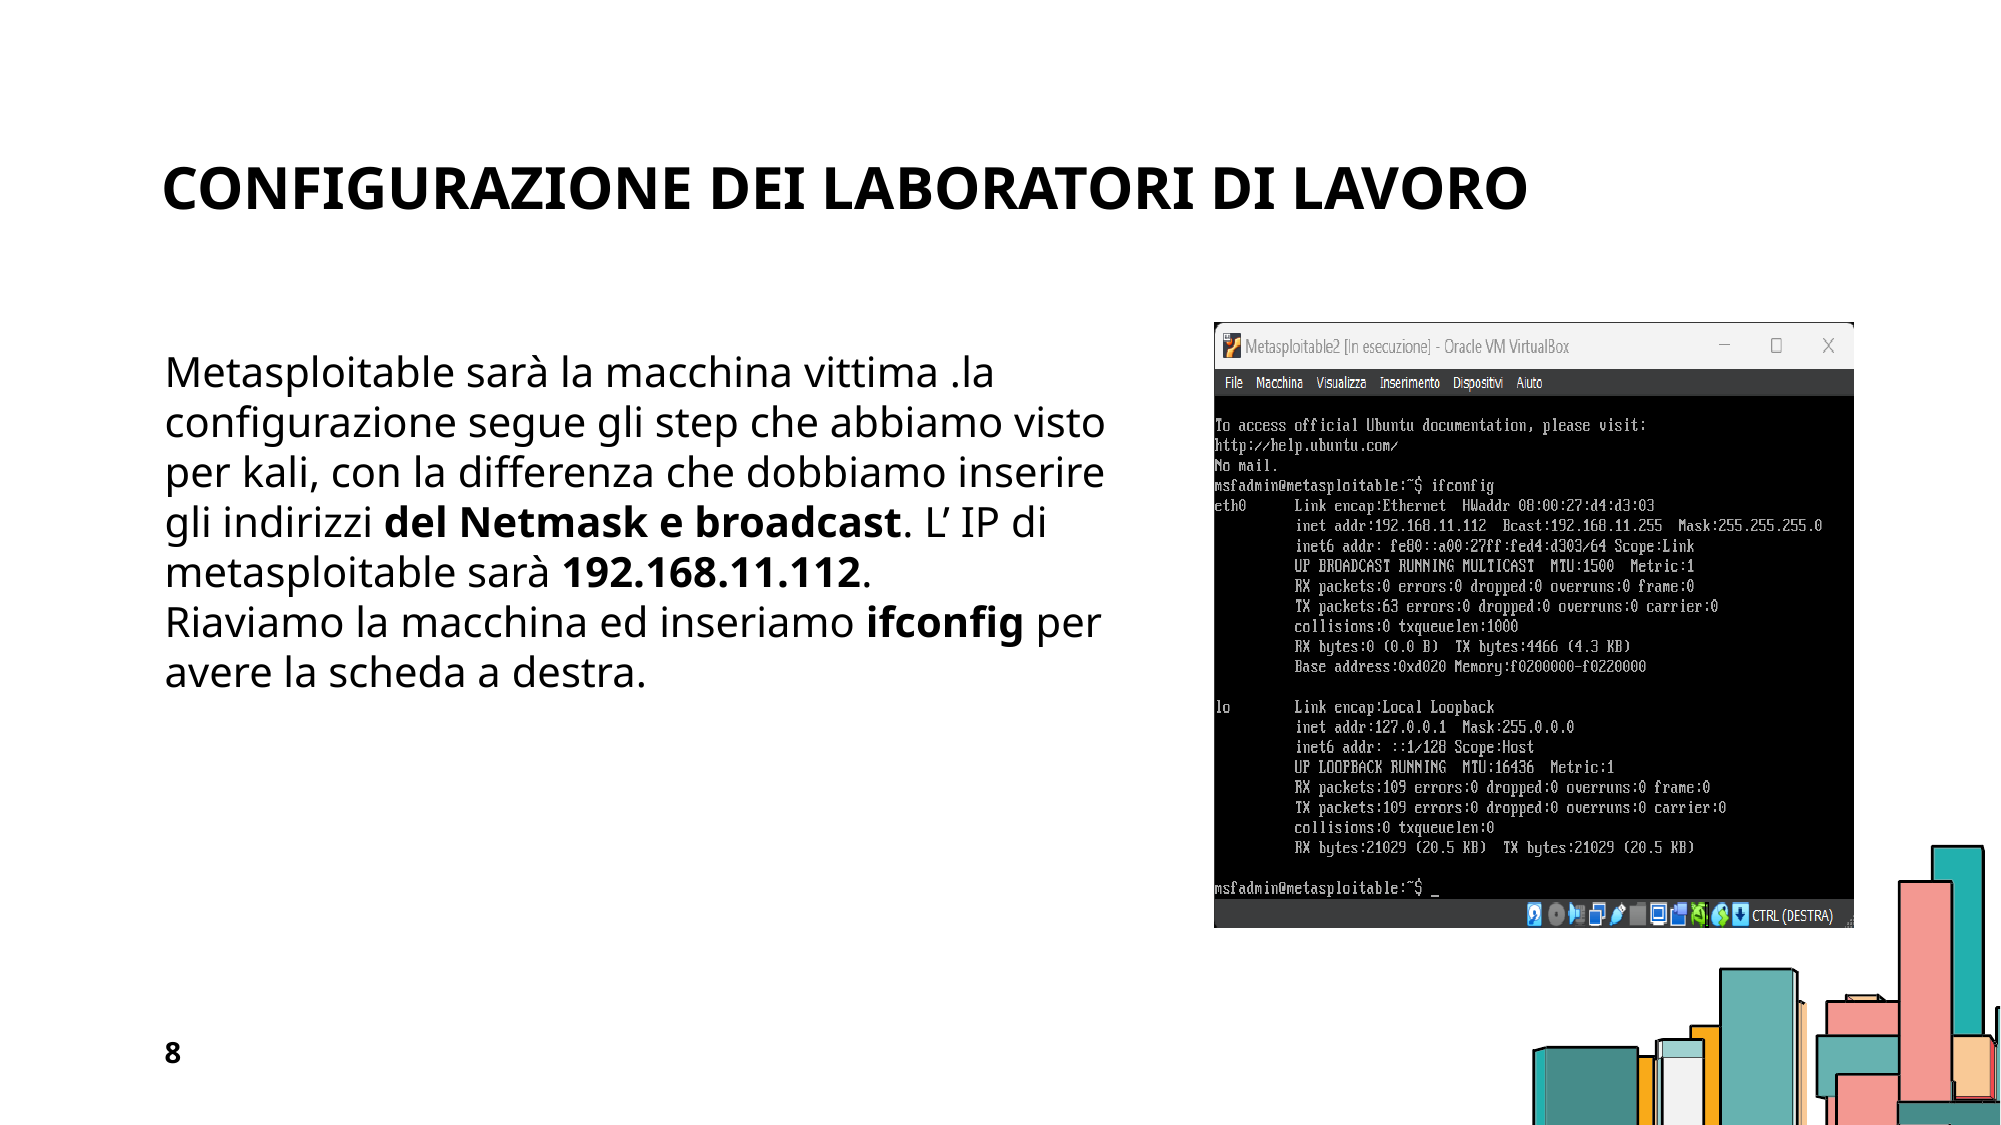

# Configurazione dei laboratori di lavoro
Metasploitable sarà la macchina vittima .la configurazione segue gli step che abbiamo visto per kali, con la differenza che dobbiamo inserire gli indirizzi del Netmask e broadcast. L’ IP di metasploitable sarà 192.168.11.112.
Riaviamo la macchina ed inseriamo ifconfig per avere la scheda a destra.